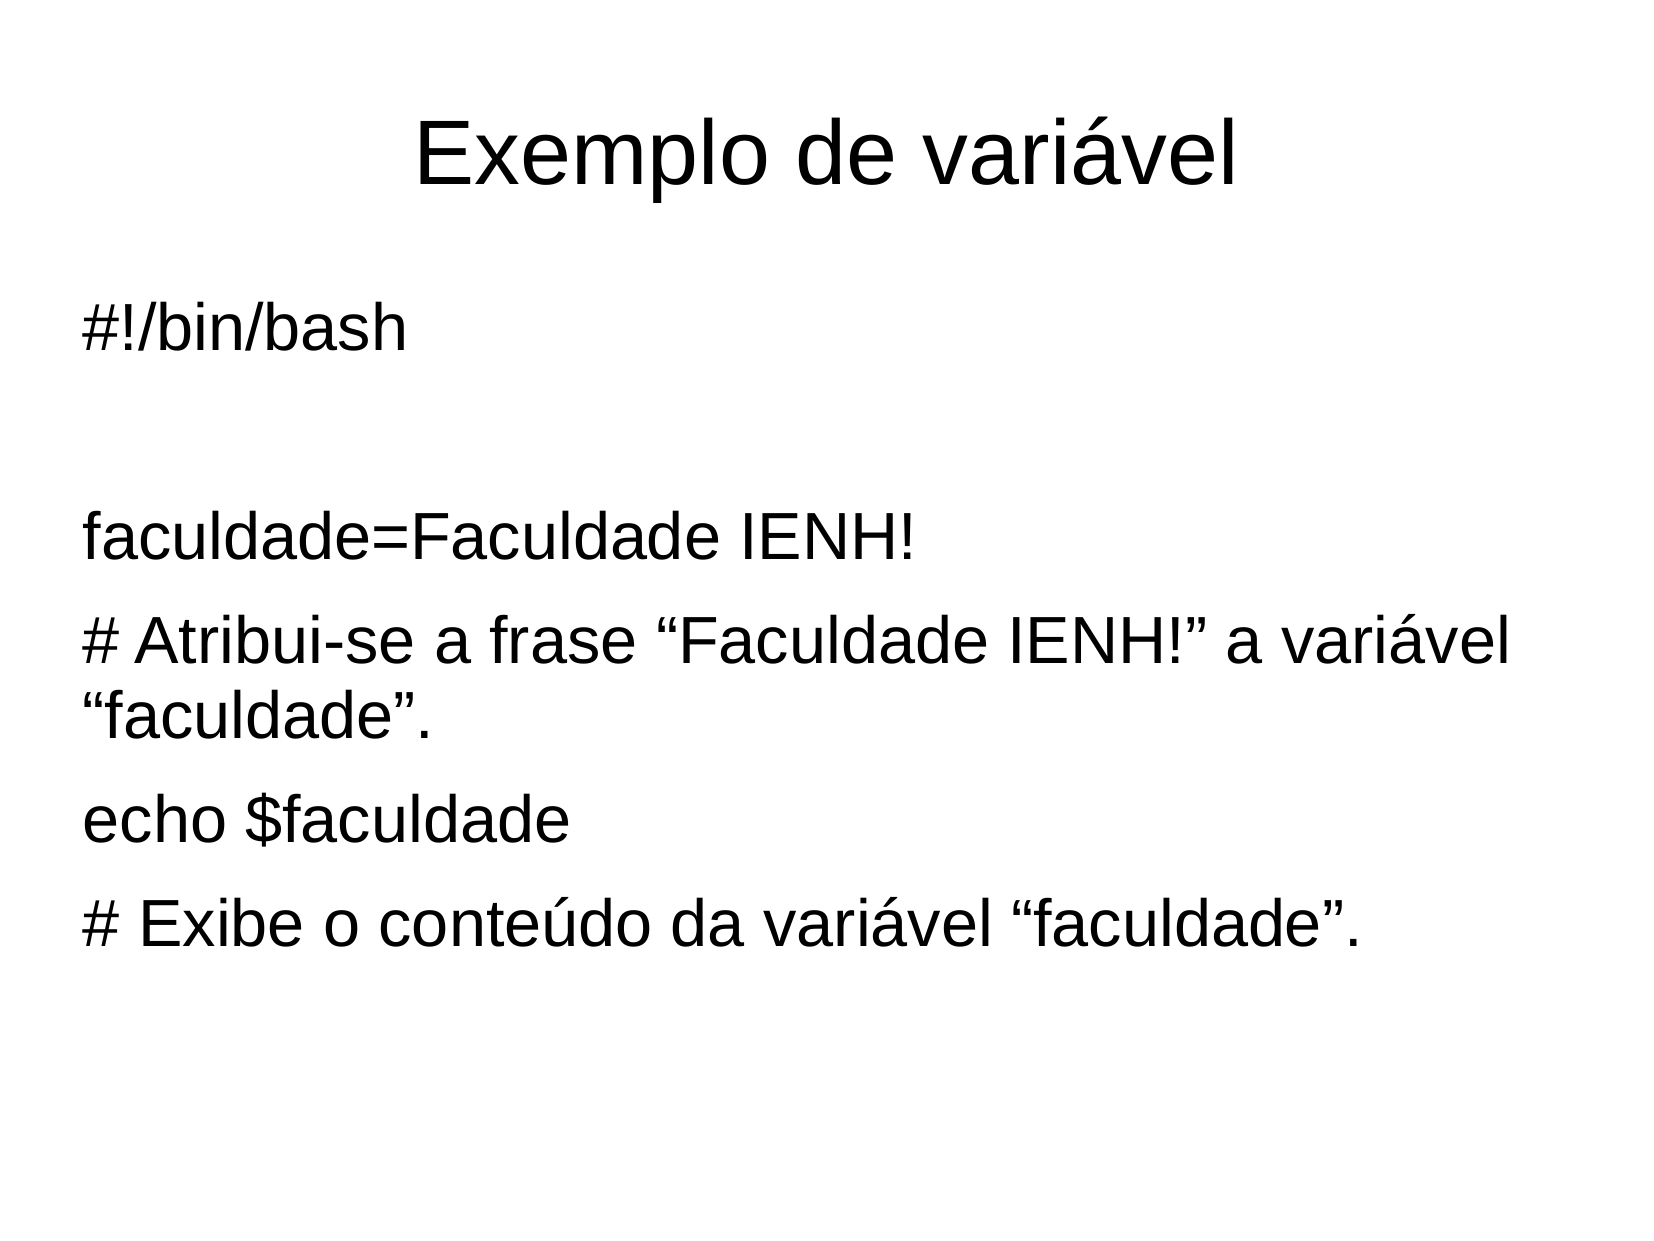

# Exemplo de variável
#!/bin/bash
faculdade=Faculdade IENH!
# Atribui-se a frase “Faculdade IENH!” a variável “faculdade”.
echo $faculdade
# Exibe o conteúdo da variável “faculdade”.